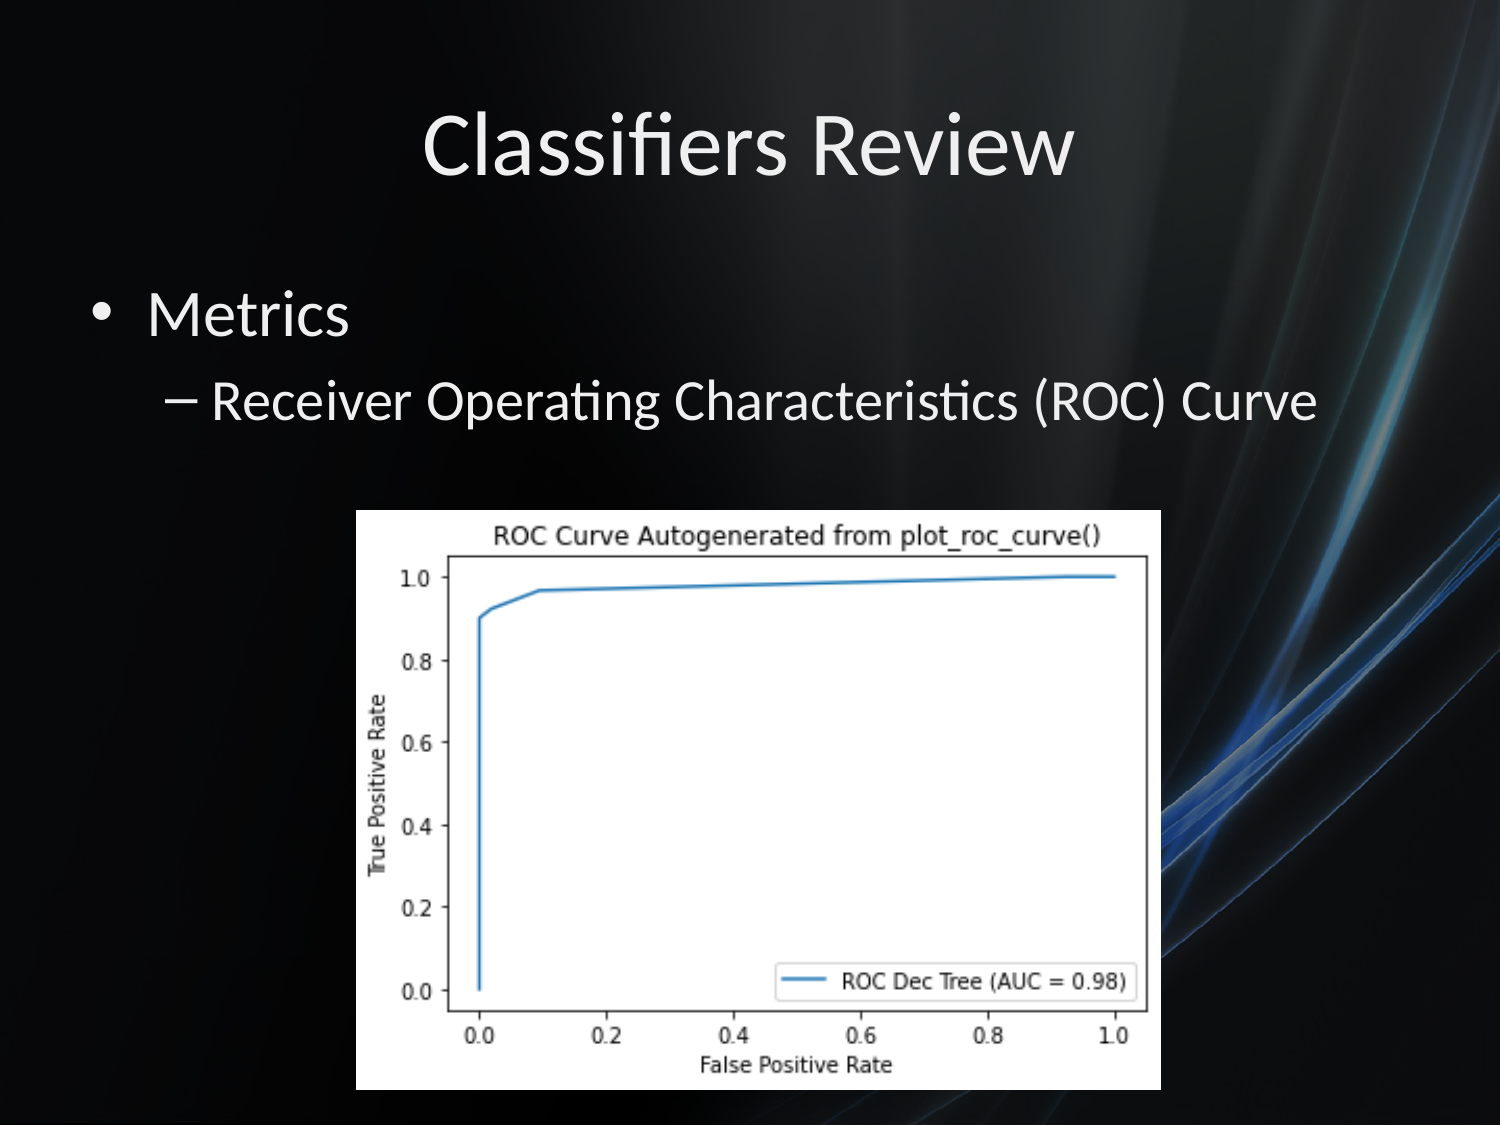

# Classifiers Review
Metrics
Receiver Operating Characteristics (ROC) Curve